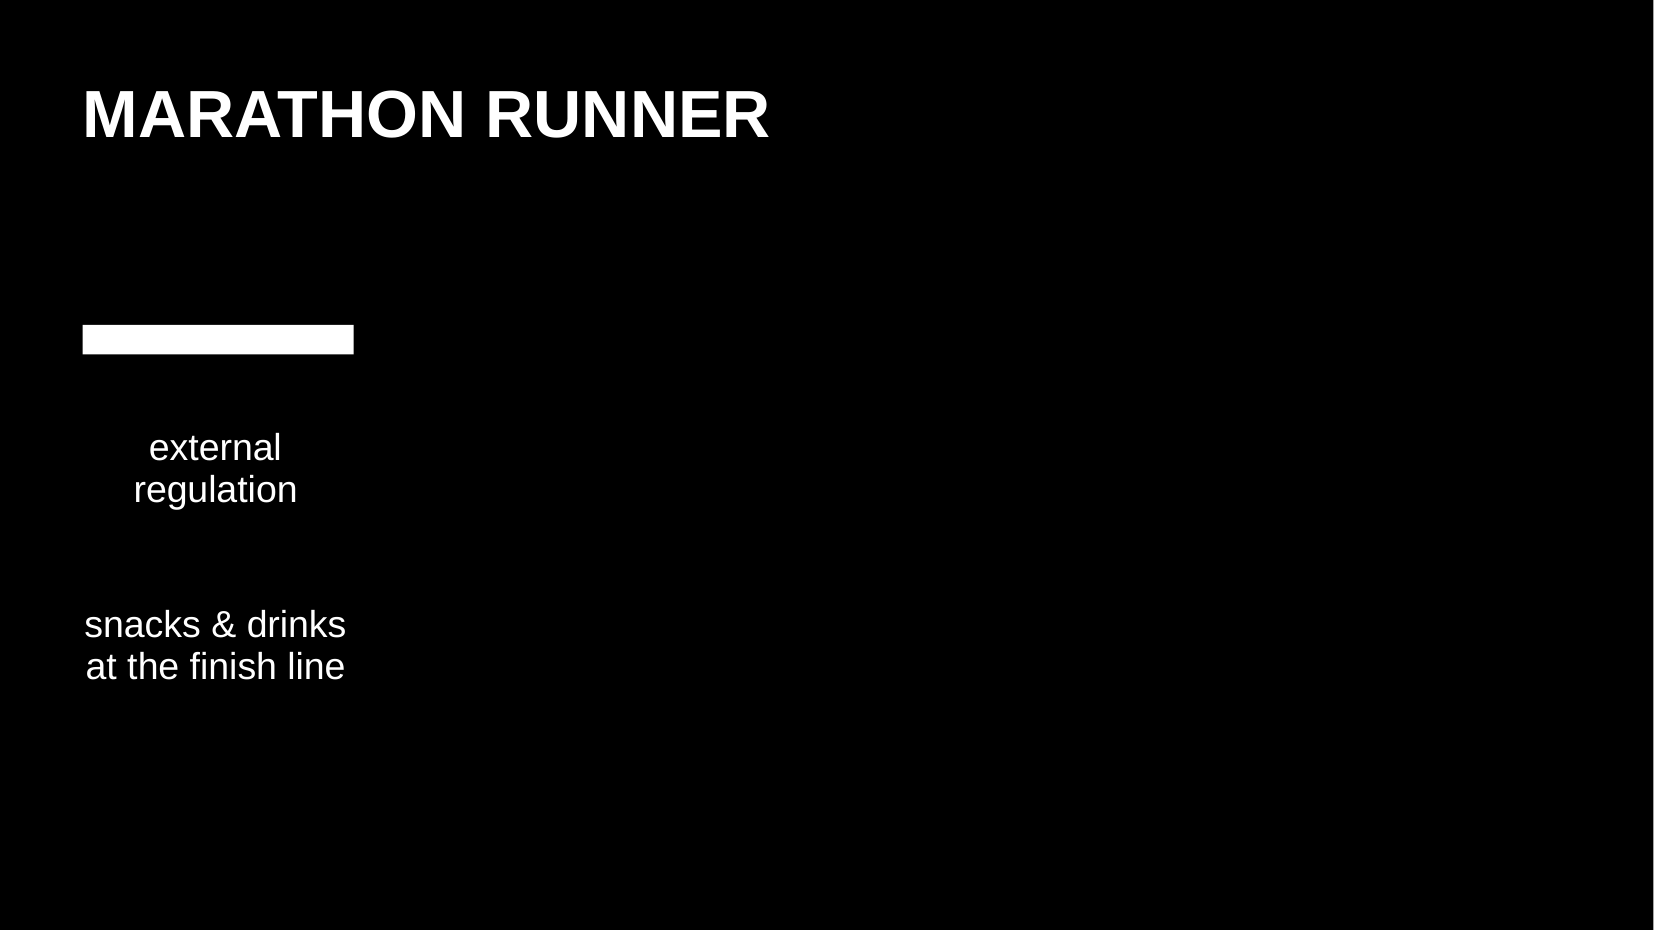

MARATHON RUNNER
# external regulation
snacks & drinks at the finish line